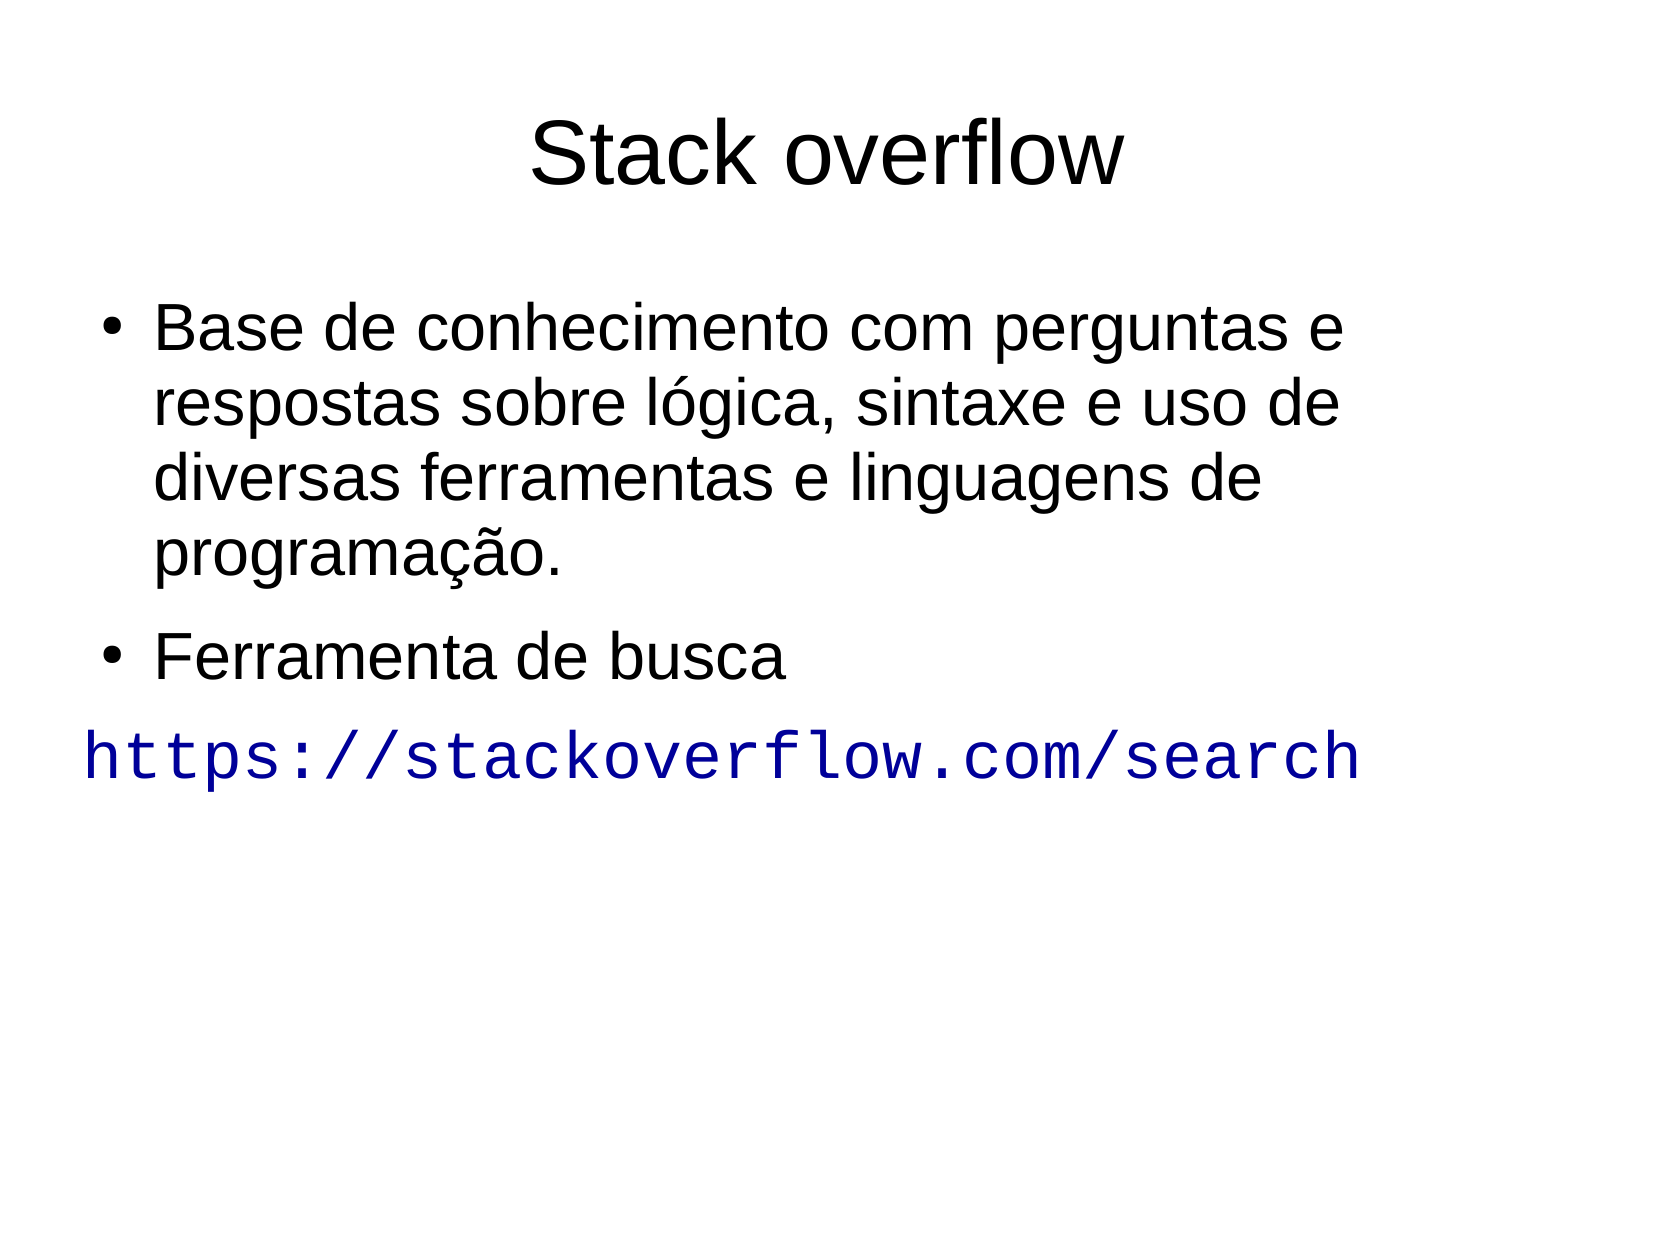

# Stack overflow
Base de conhecimento com perguntas e respostas sobre lógica, sintaxe e uso de diversas ferramentas e linguagens de programação.
Ferramenta de busca
https://stackoverflow.com/search